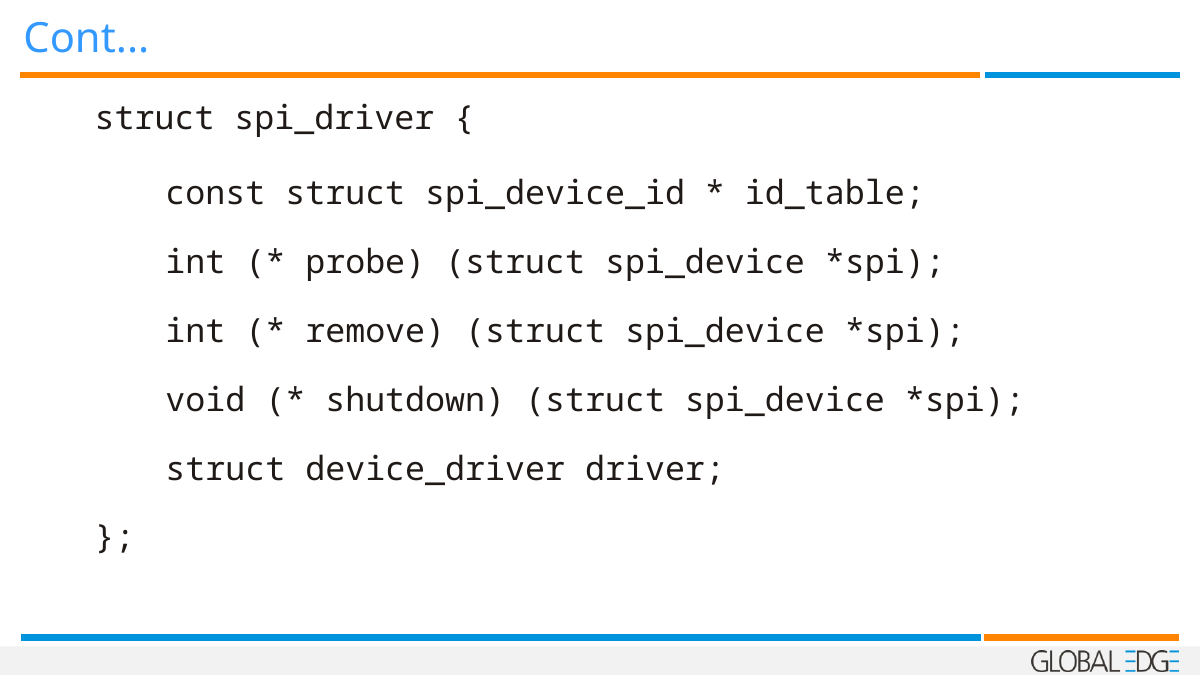

# Cont...
struct spi_driver {
const struct spi_device_id * id_table;
int (* probe) (struct spi_device *spi);
int (* remove) (struct spi_device *spi);
void (* shutdown) (struct spi_device *spi);
struct device_driver driver;
};